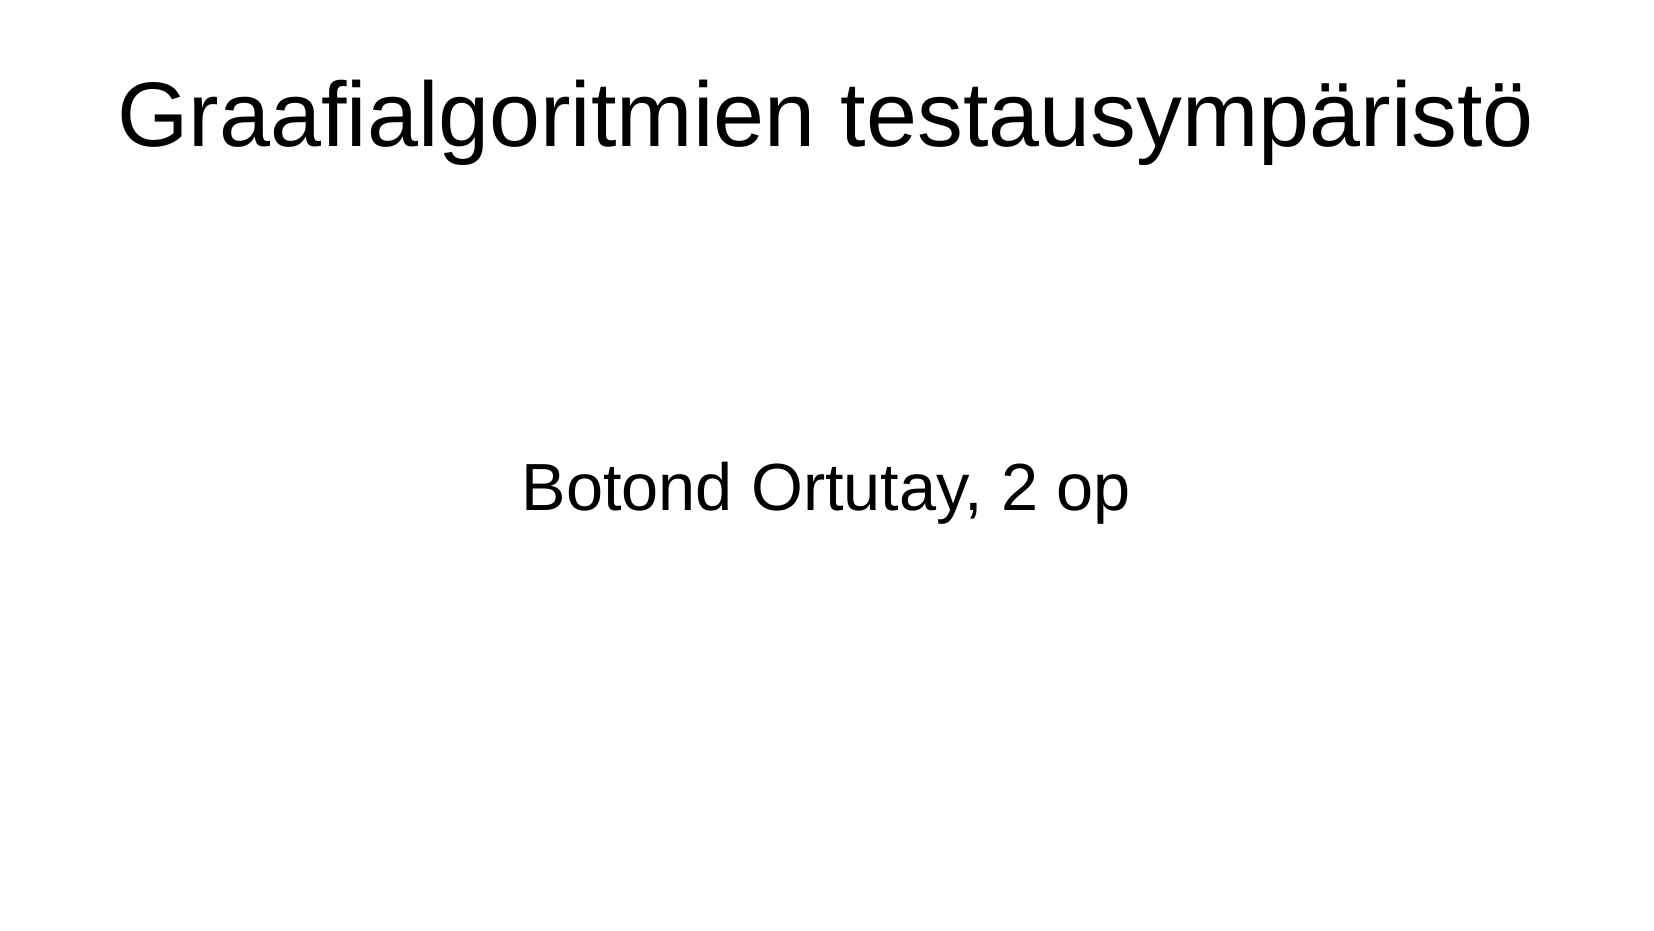

# Graafialgoritmien testausympäristö
Botond Ortutay, 2 op